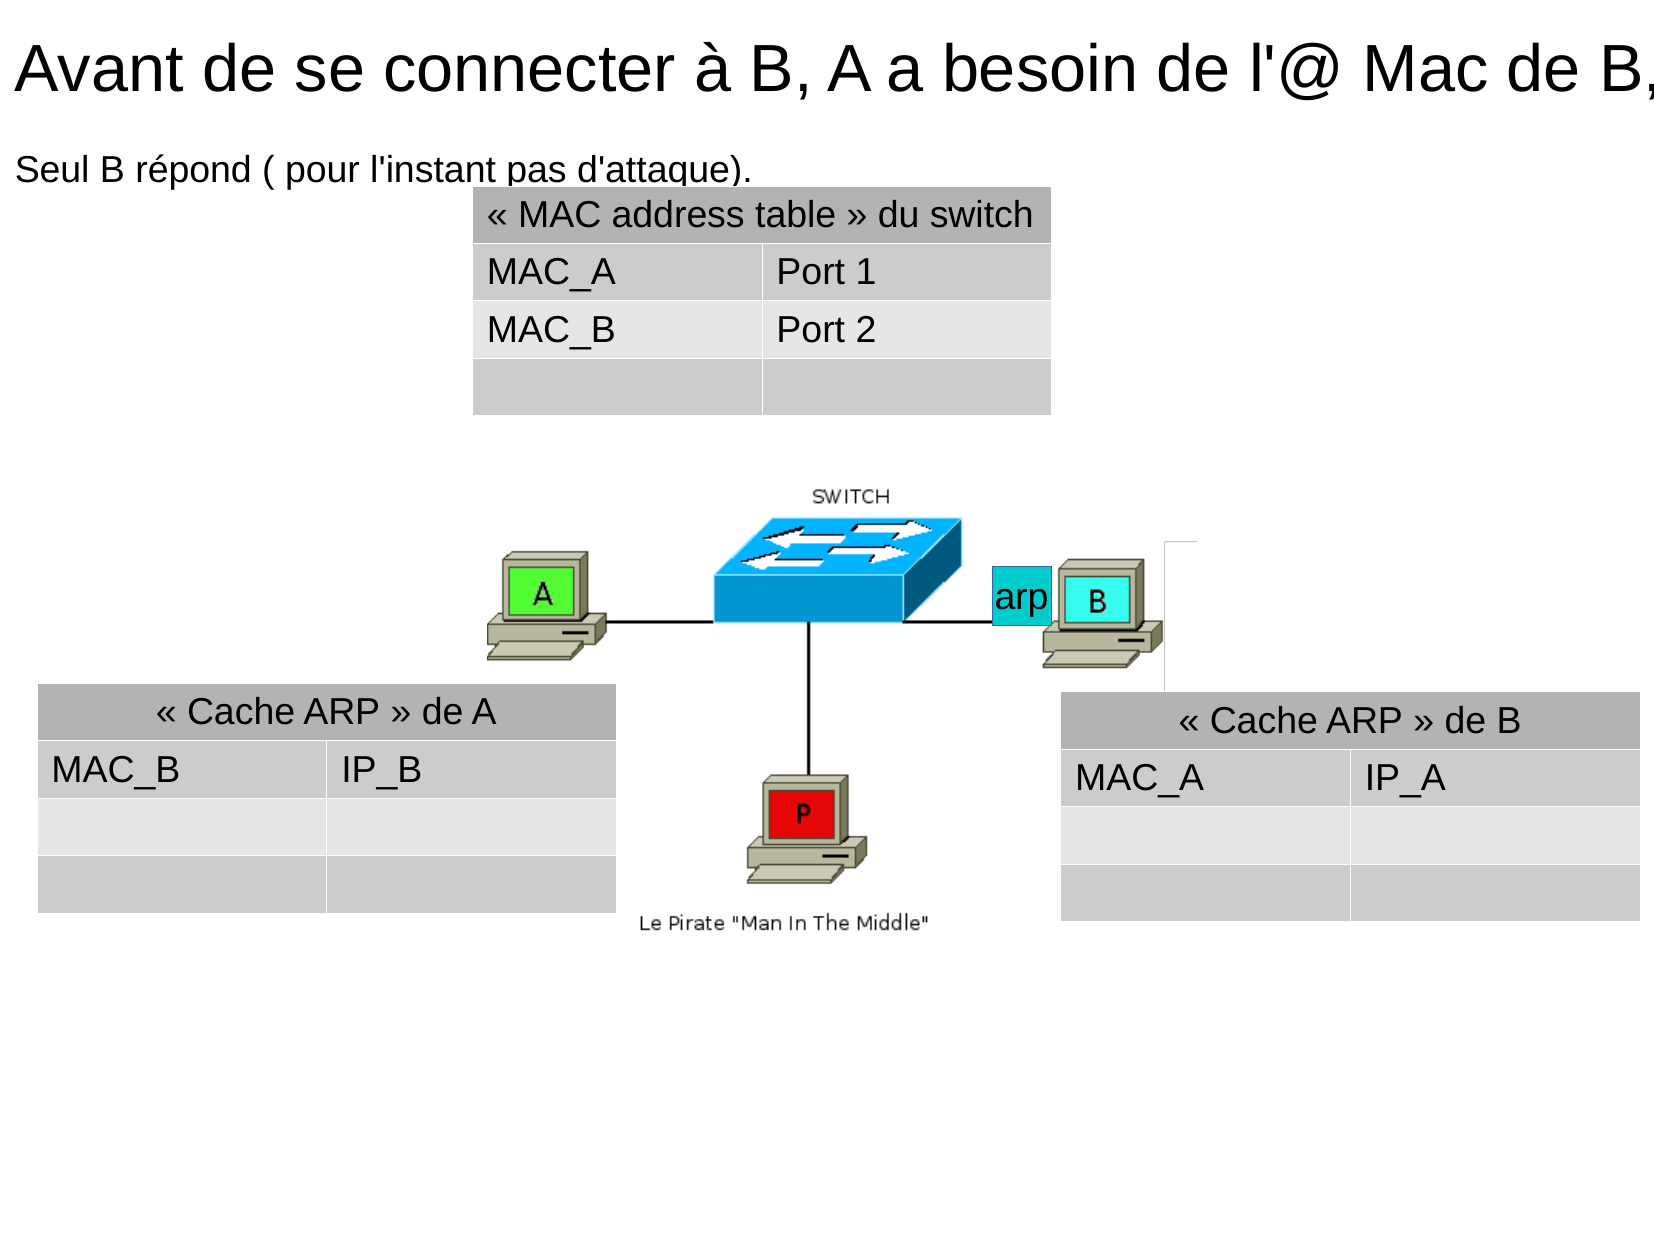

Avant de se connecter à B, A a besoin de l'@ Mac de B,
Seul B répond ( pour l'instant pas d'attaque).
| « MAC address table » du switch | |
| --- | --- |
| MAC\_A | Port 1 |
| MAC\_B | Port 2 |
| | |
arp
| « Cache ARP » de A | |
| --- | --- |
| MAC\_B | IP\_B |
| | |
| | |
| « Cache ARP » de B | |
| --- | --- |
| MAC\_A | IP\_A |
| | |
| | |